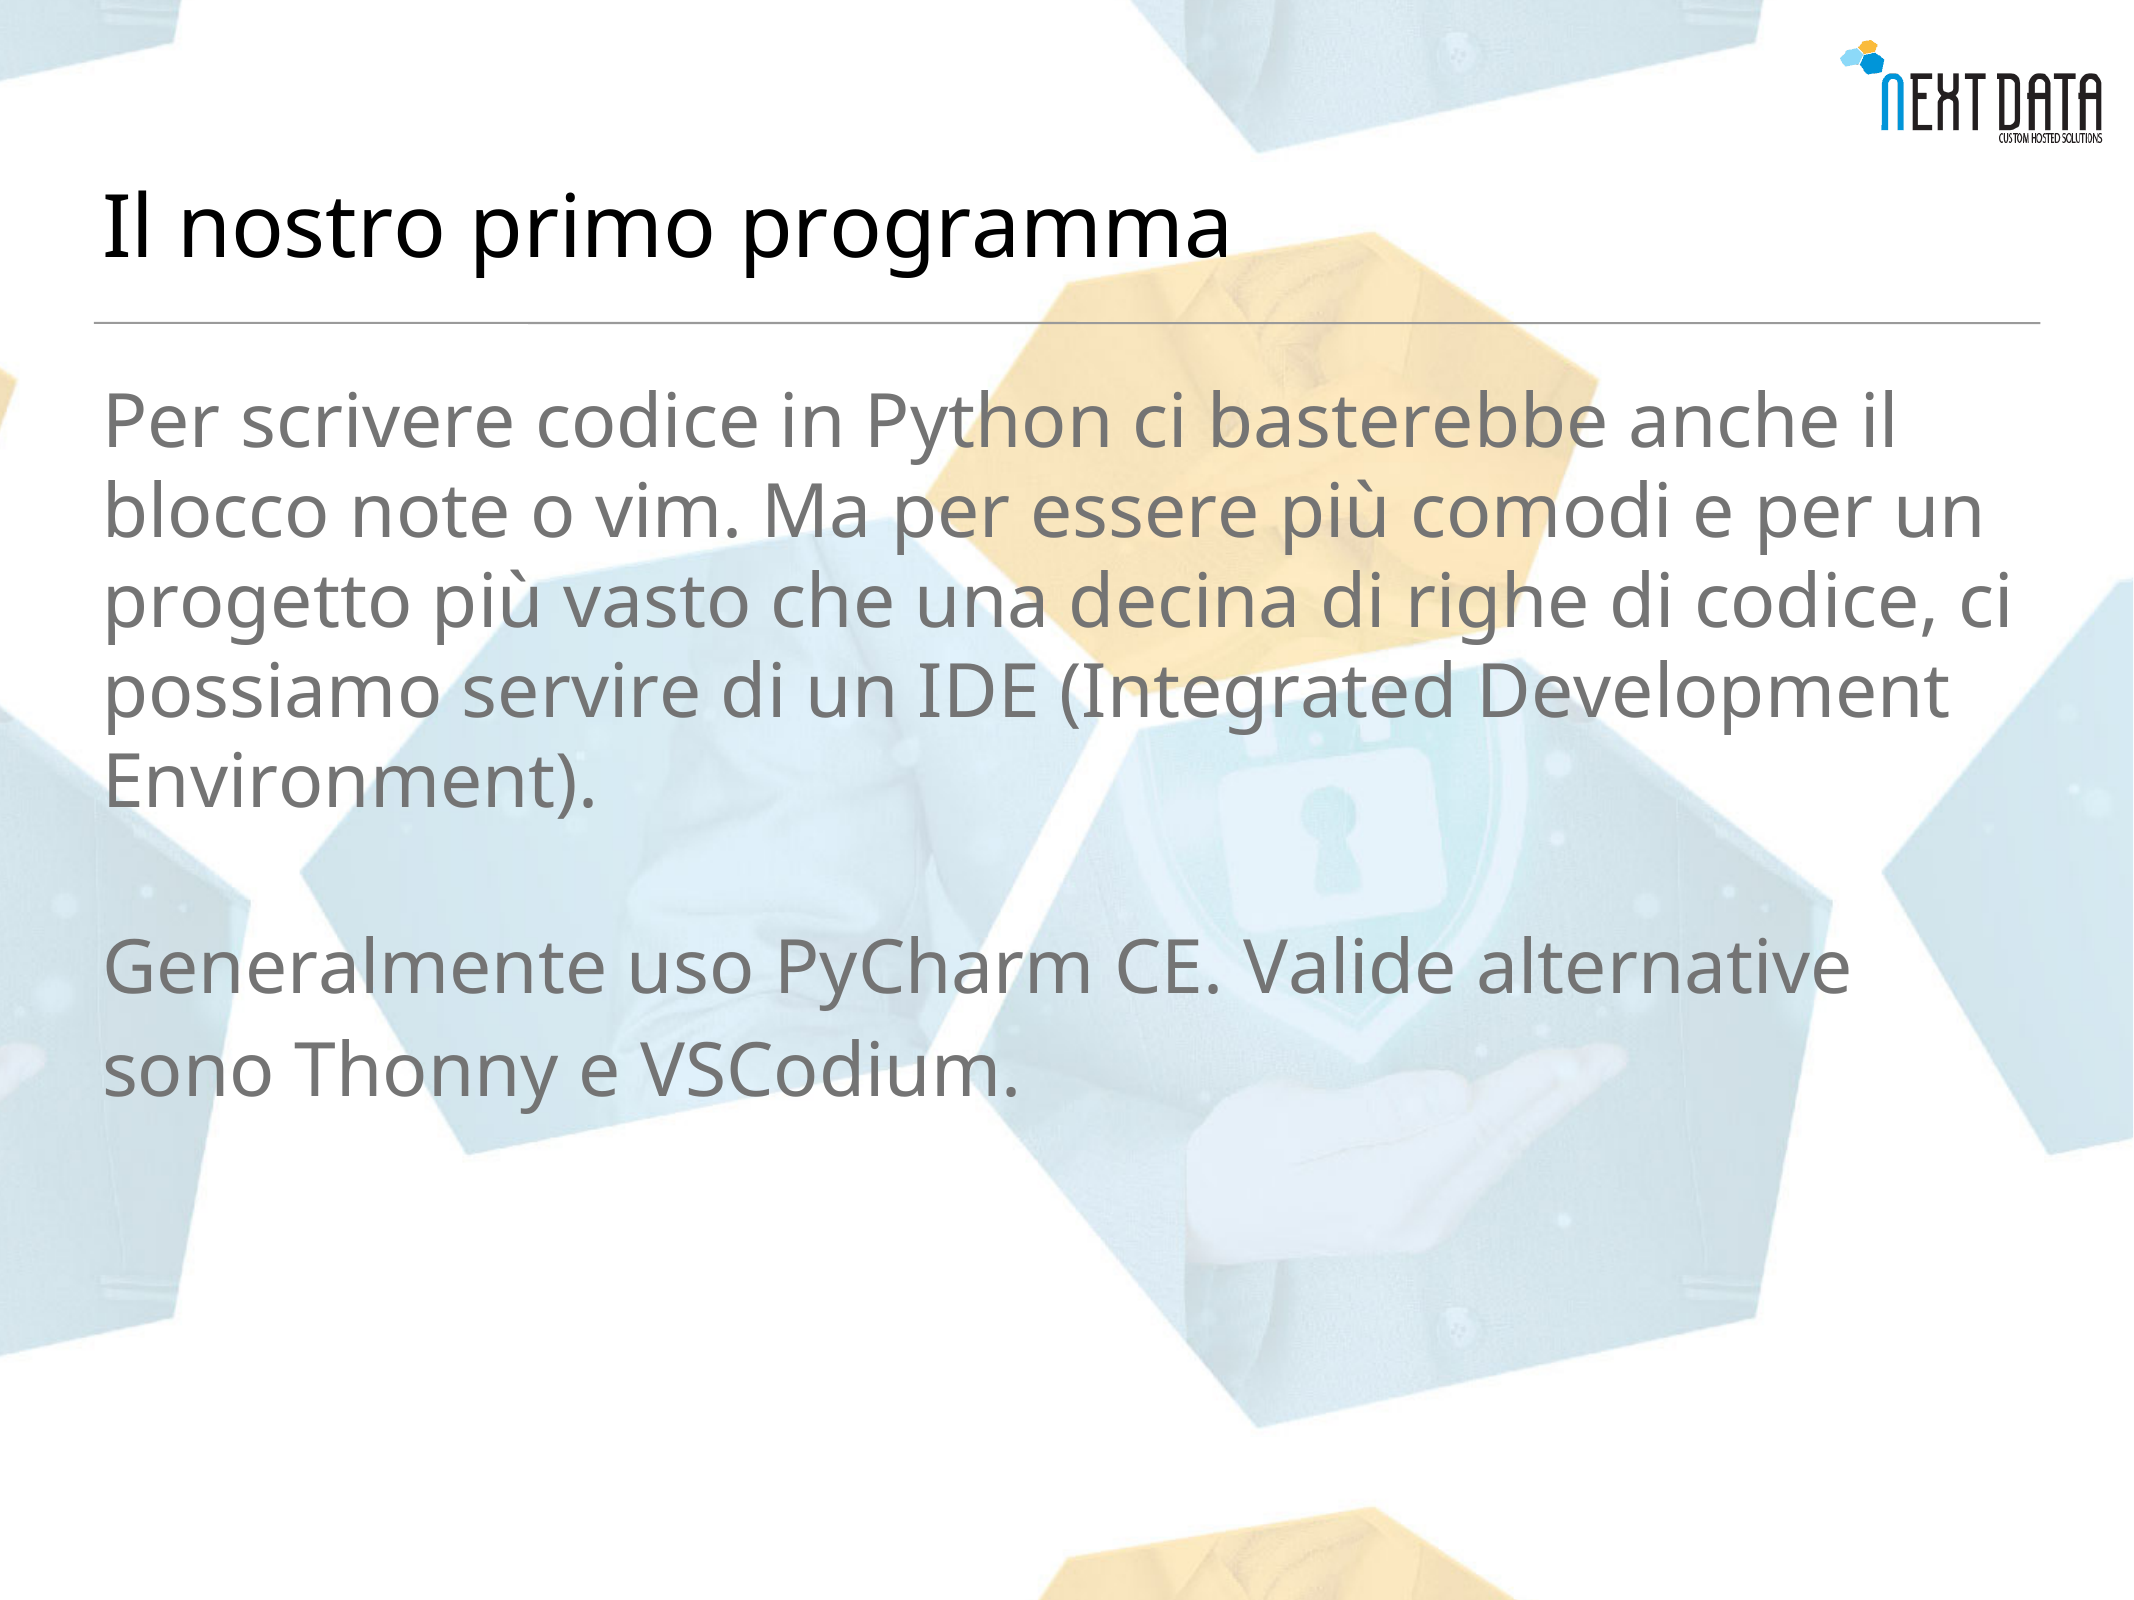

Il nostro primo programma
Per scrivere codice in Python ci basterebbe anche il blocco note o vim. Ma per essere più comodi e per un progetto più vasto che una decina di righe di codice, ci possiamo servire di un IDE (Integrated Development Environment).
Generalmente uso PyCharm CE. Valide alternative sono Thonny e VSCodium.